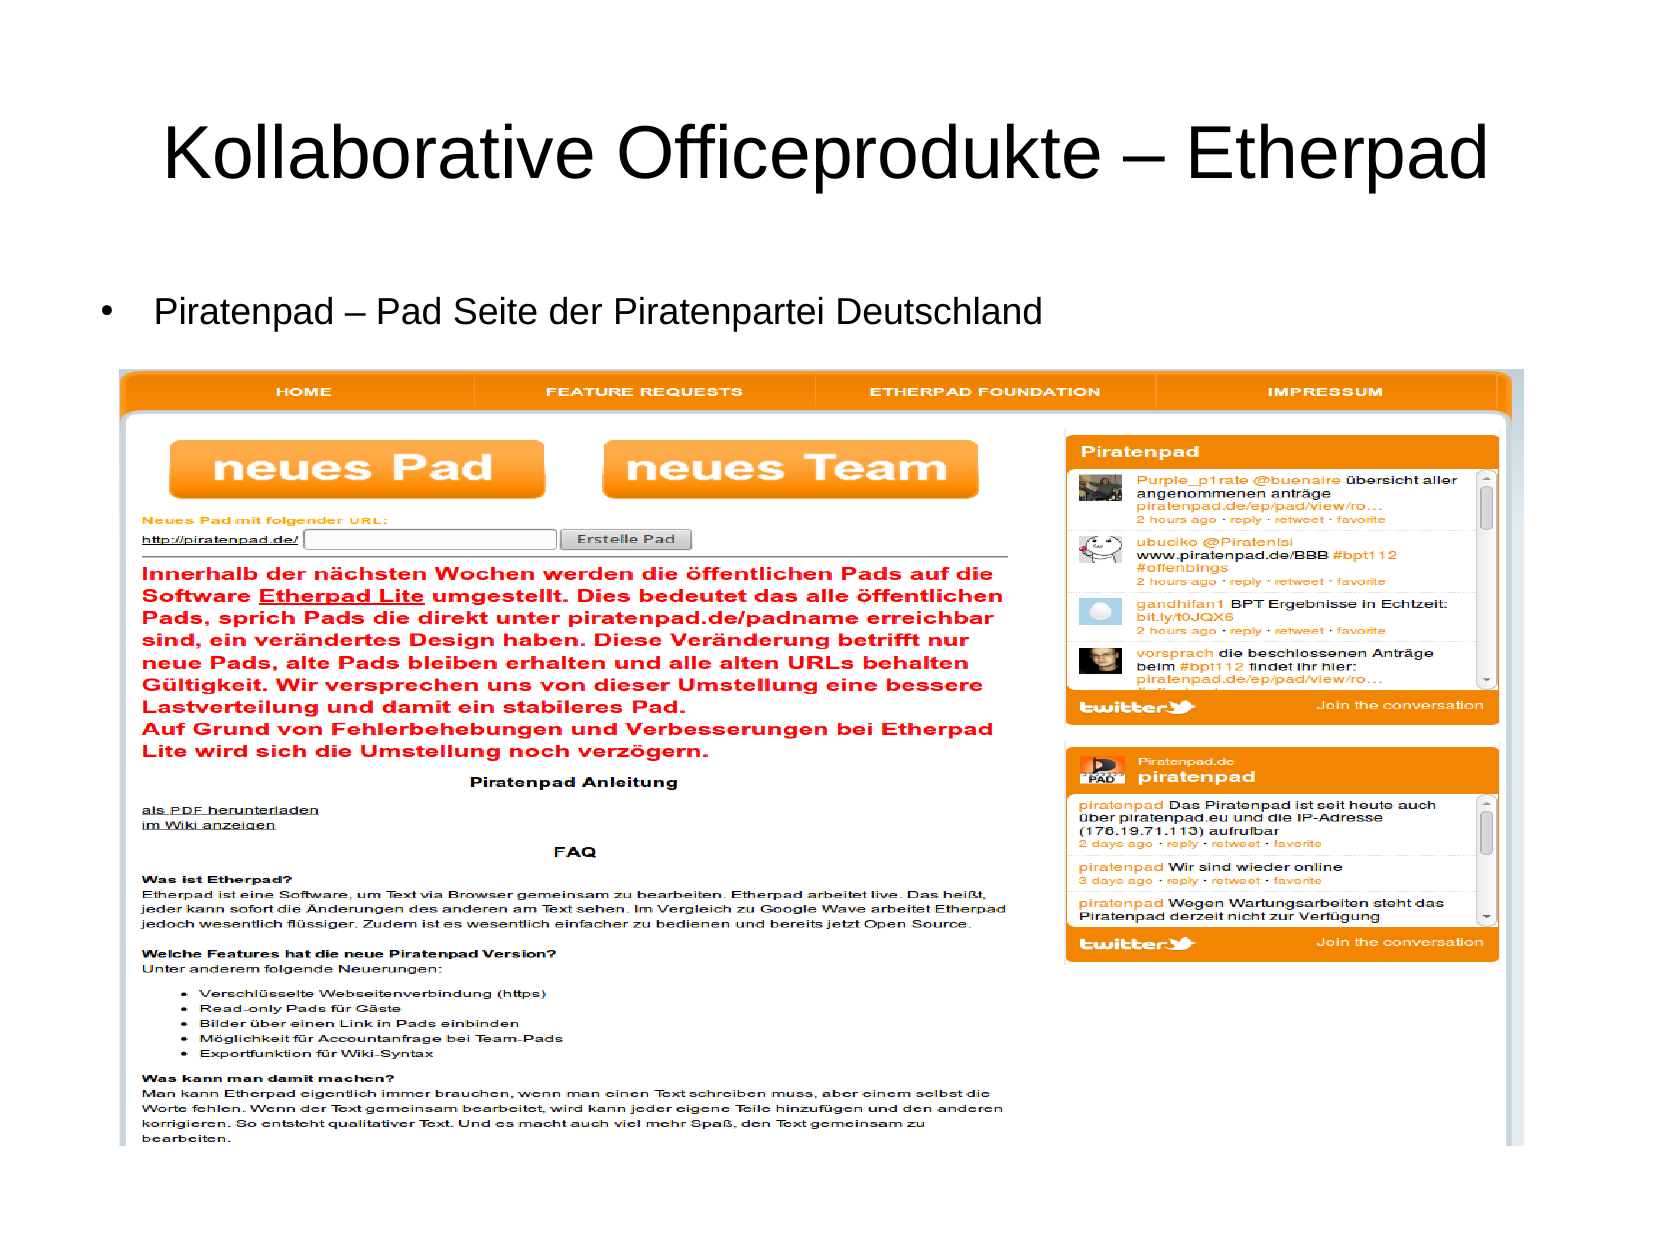

# Kollaborative Officeprodukte – Etherpad
Piratenpad – Pad Seite der Piratenpartei Deutschland